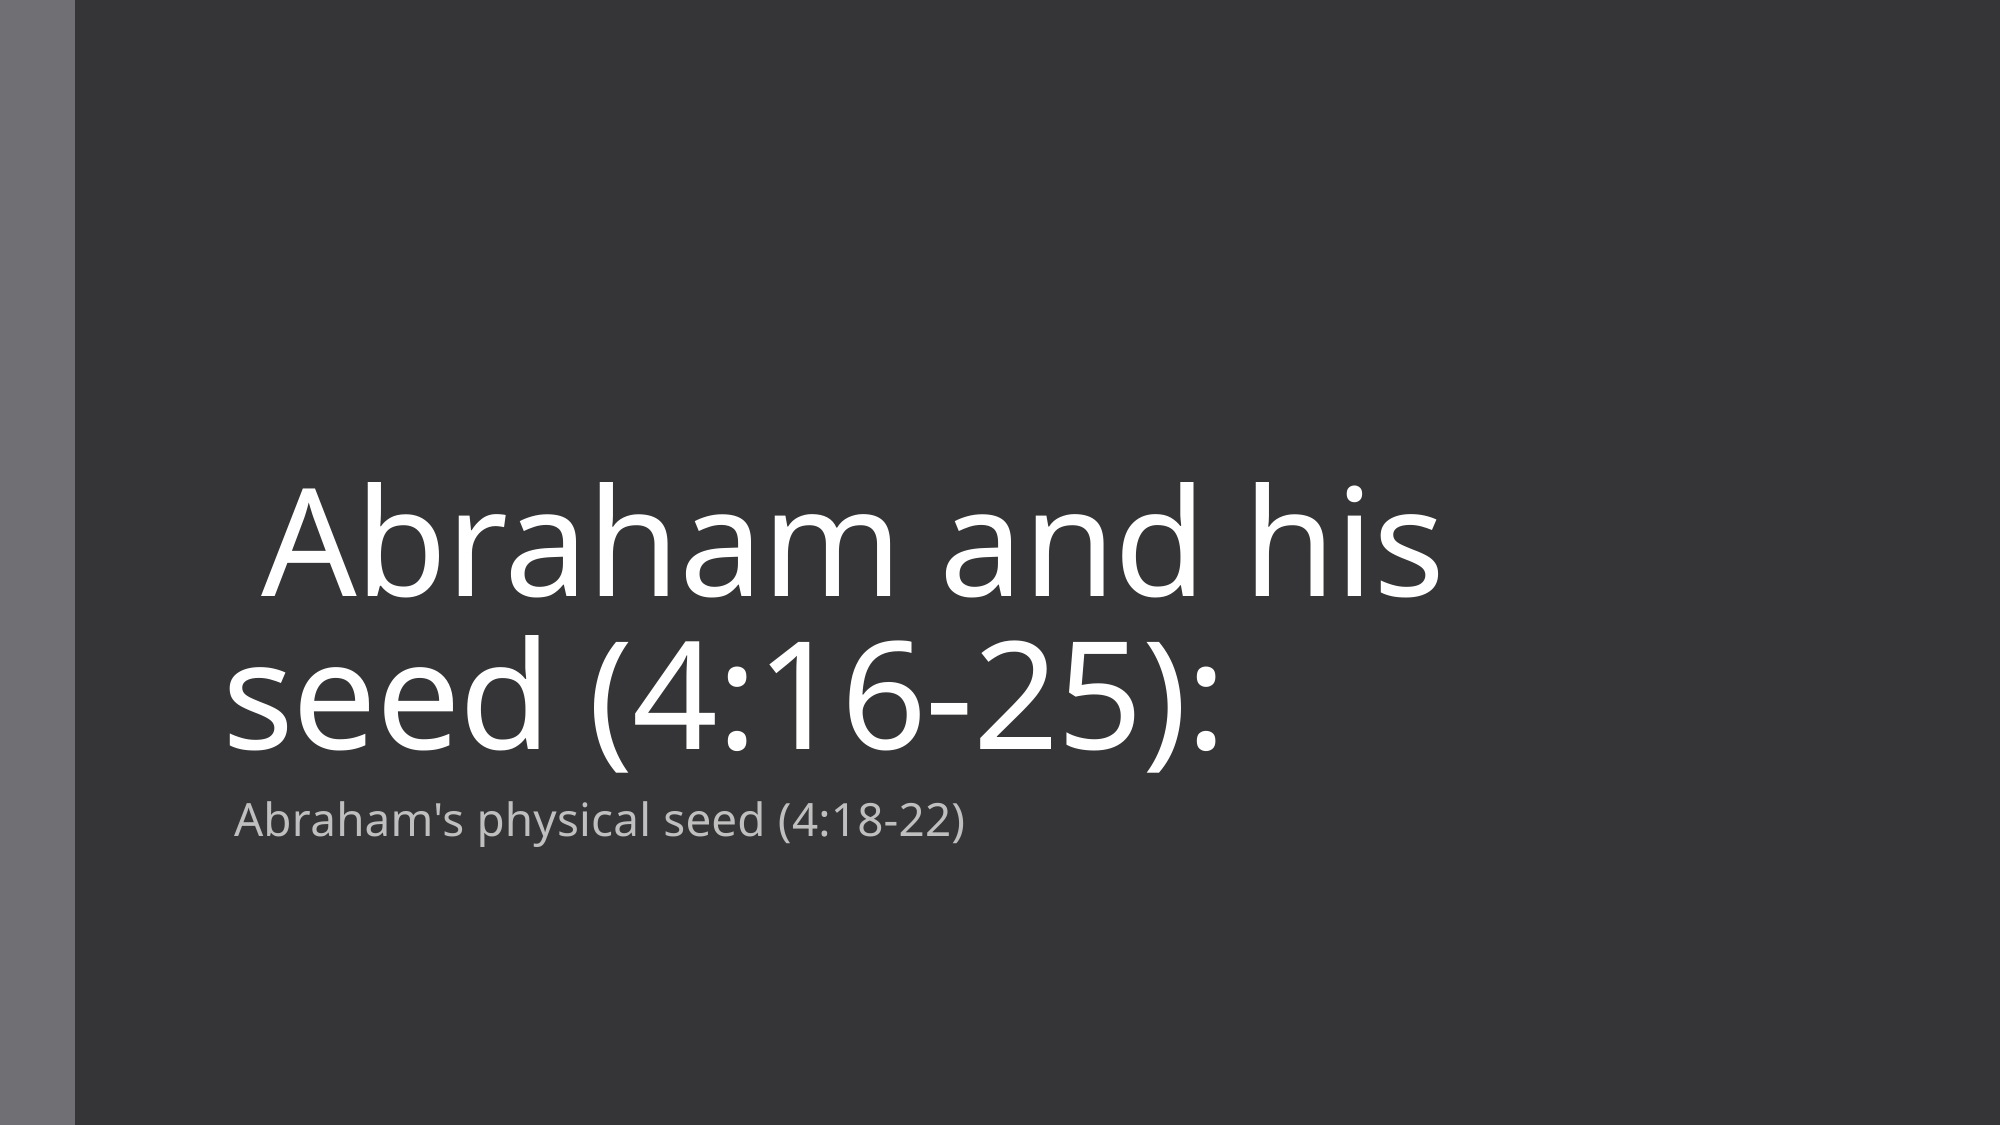

# Abraham and his seed (4:16-25):
 Abraham's physical seed (4:18-22)